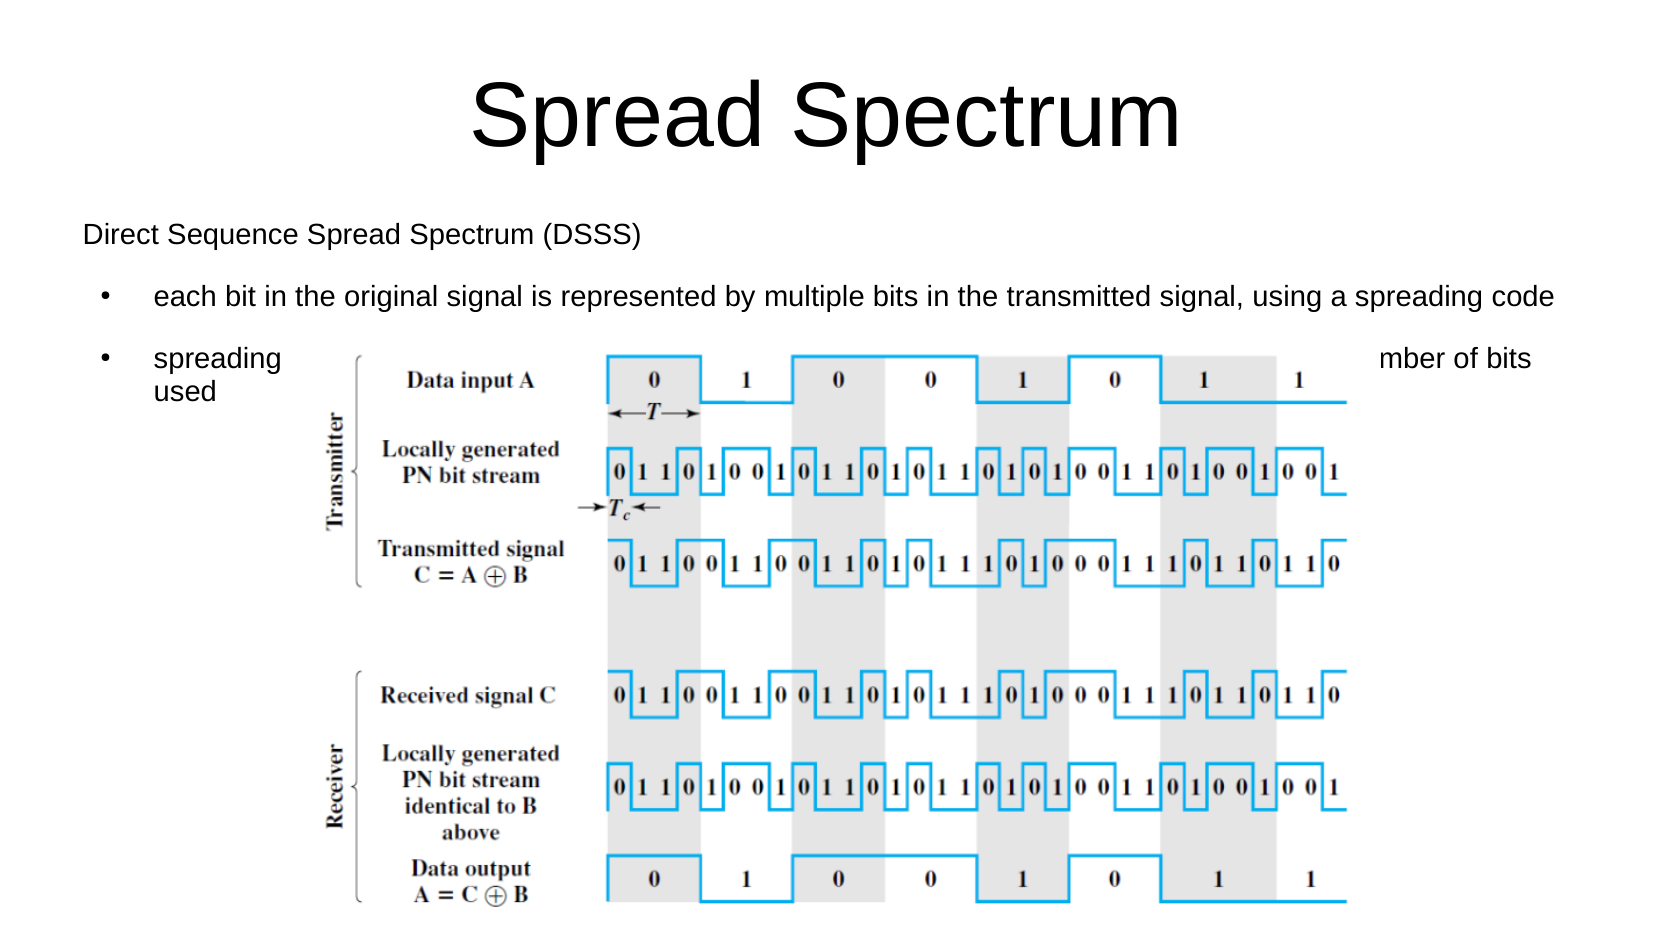

# Spread Spectrum
Direct Sequence Spread Spectrum (DSSS)
each bit in the original signal is represented by multiple bits in the transmitted signal, using a spreading code
spreading code spreads the signal across a wider frequency band in direct proportion to the number of bits used